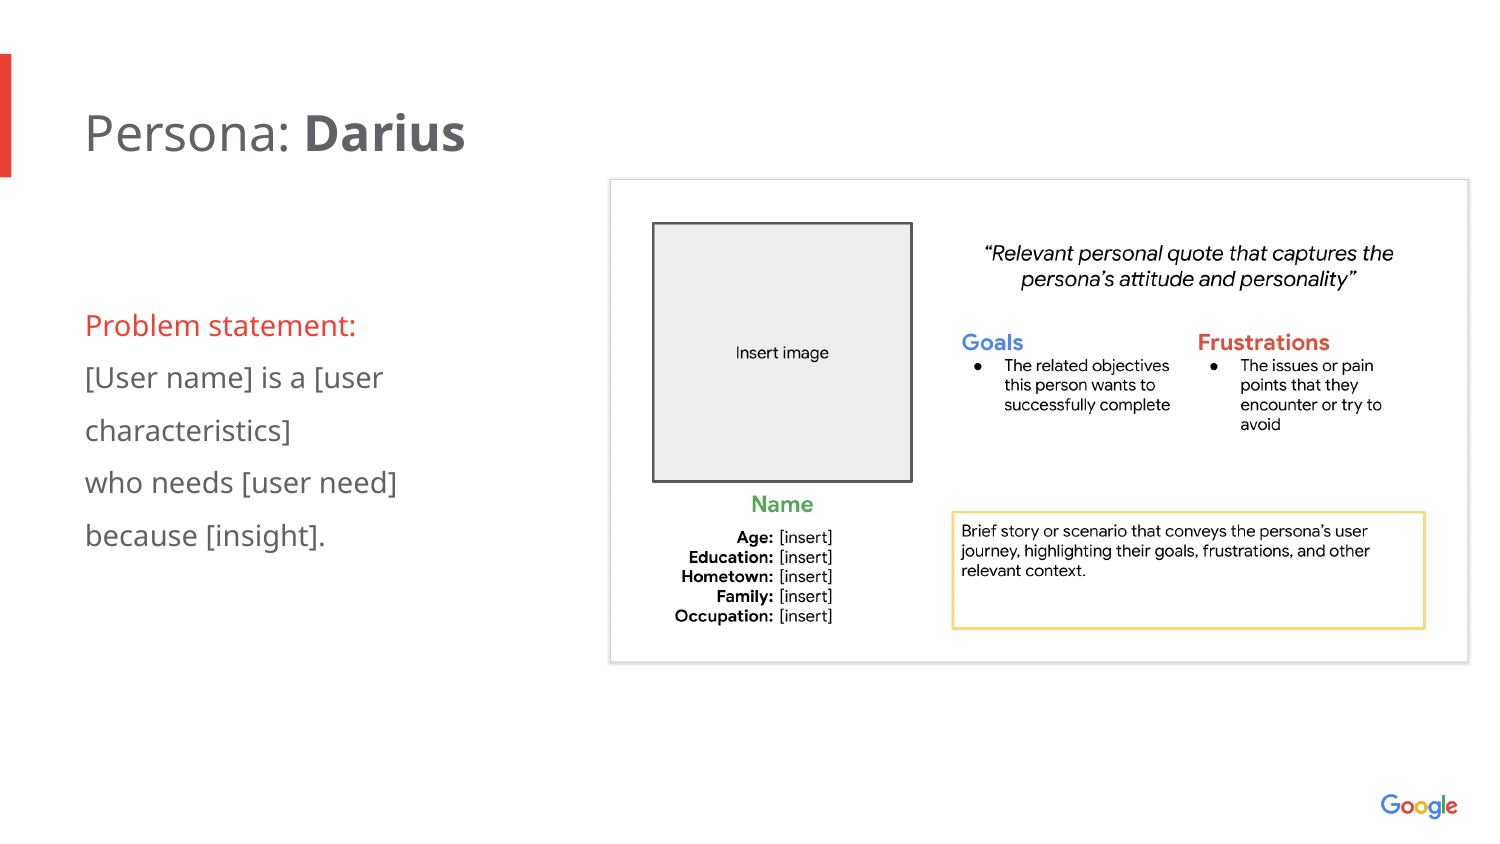

Persona: Darius
Problem statement:
[User name] is a [user characteristics]
who needs [user need]
because [insight].